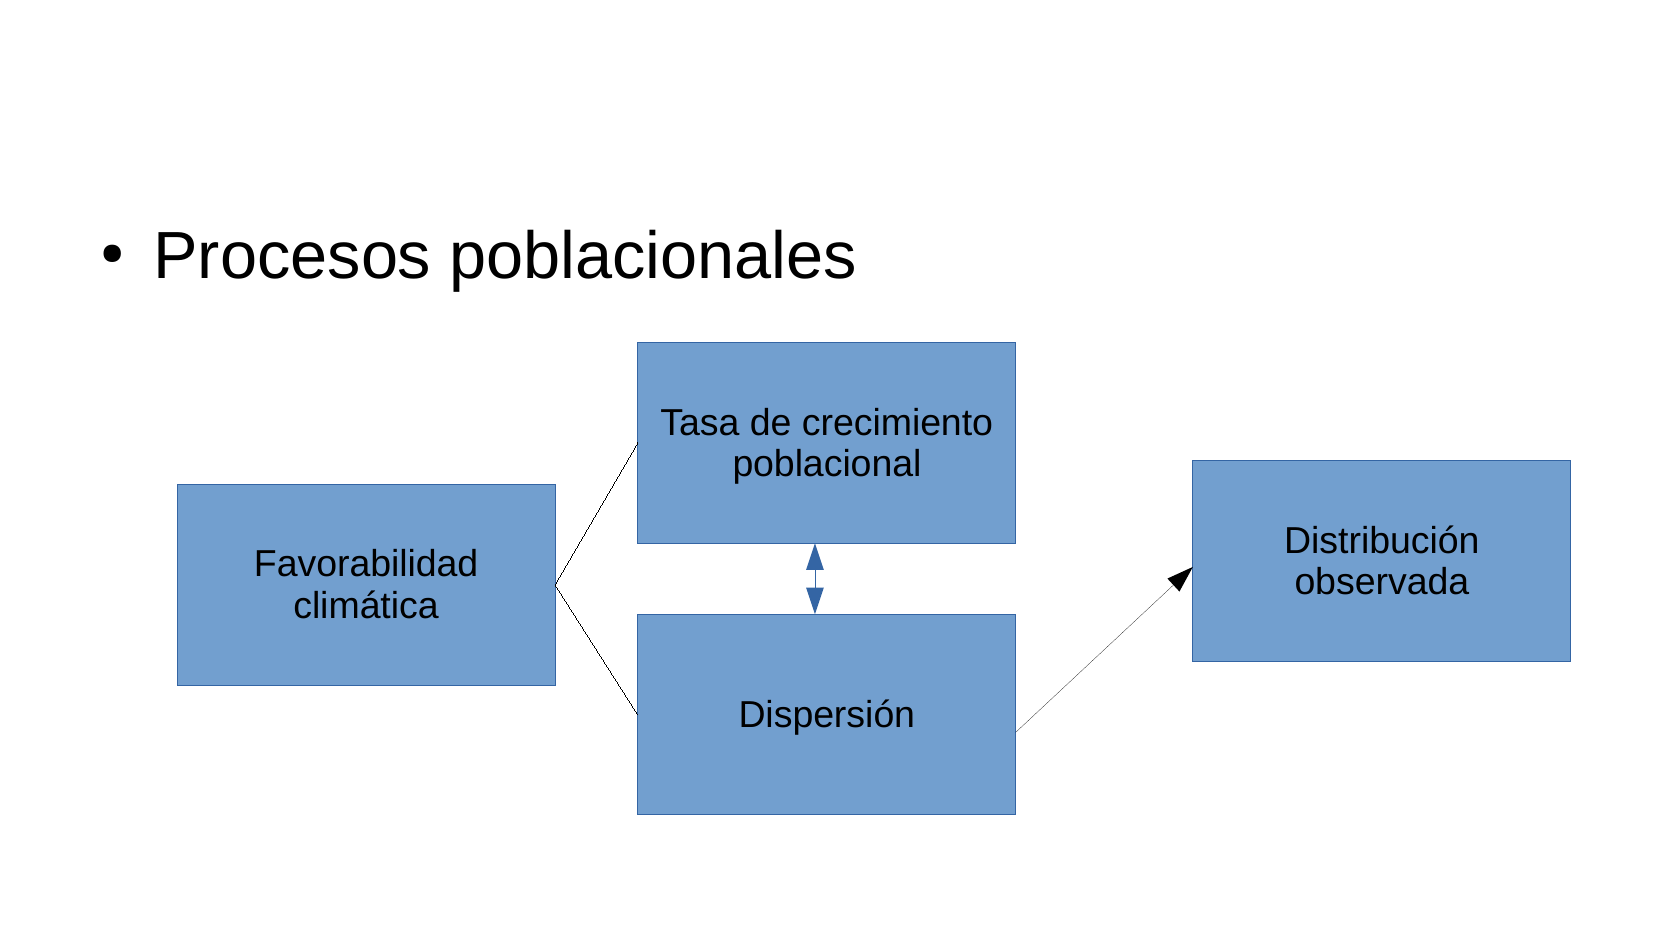

#
Procesos poblacionales
Tasa de crecimiento
poblacional
Distribución
observada
Favorabilidad
climática
Dispersión